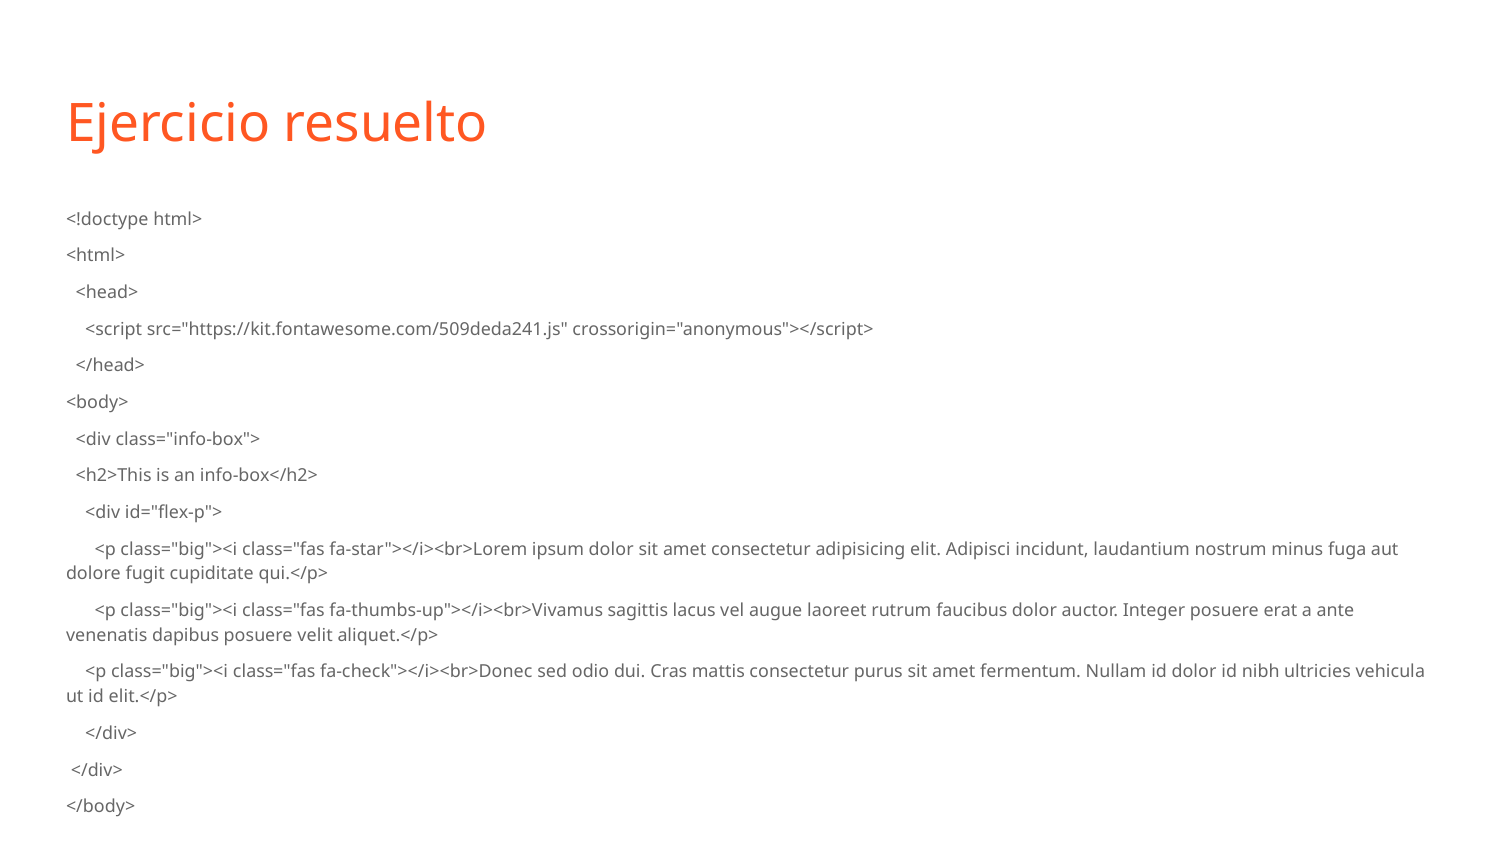

# Ejercicio resuelto
<!doctype html>
<html>
 <head>
 <script src="https://kit.fontawesome.com/509deda241.js" crossorigin="anonymous"></script>
 </head>
<body>
 <div class="info-box">
 <h2>This is an info-box</h2>
 <div id="flex-p">
 <p class="big"><i class="fas fa-star"></i><br>Lorem ipsum dolor sit amet consectetur adipisicing elit. Adipisci incidunt, laudantium nostrum minus fuga aut dolore fugit cupiditate qui.</p>
 <p class="big"><i class="fas fa-thumbs-up"></i><br>Vivamus sagittis lacus vel augue laoreet rutrum faucibus dolor auctor. Integer posuere erat a ante venenatis dapibus posuere velit aliquet.</p>
 <p class="big"><i class="fas fa-check"></i><br>Donec sed odio dui. Cras mattis consectetur purus sit amet fermentum. Nullam id dolor id nibh ultricies vehicula ut id elit.</p>
 </div>
 </div>
</body>